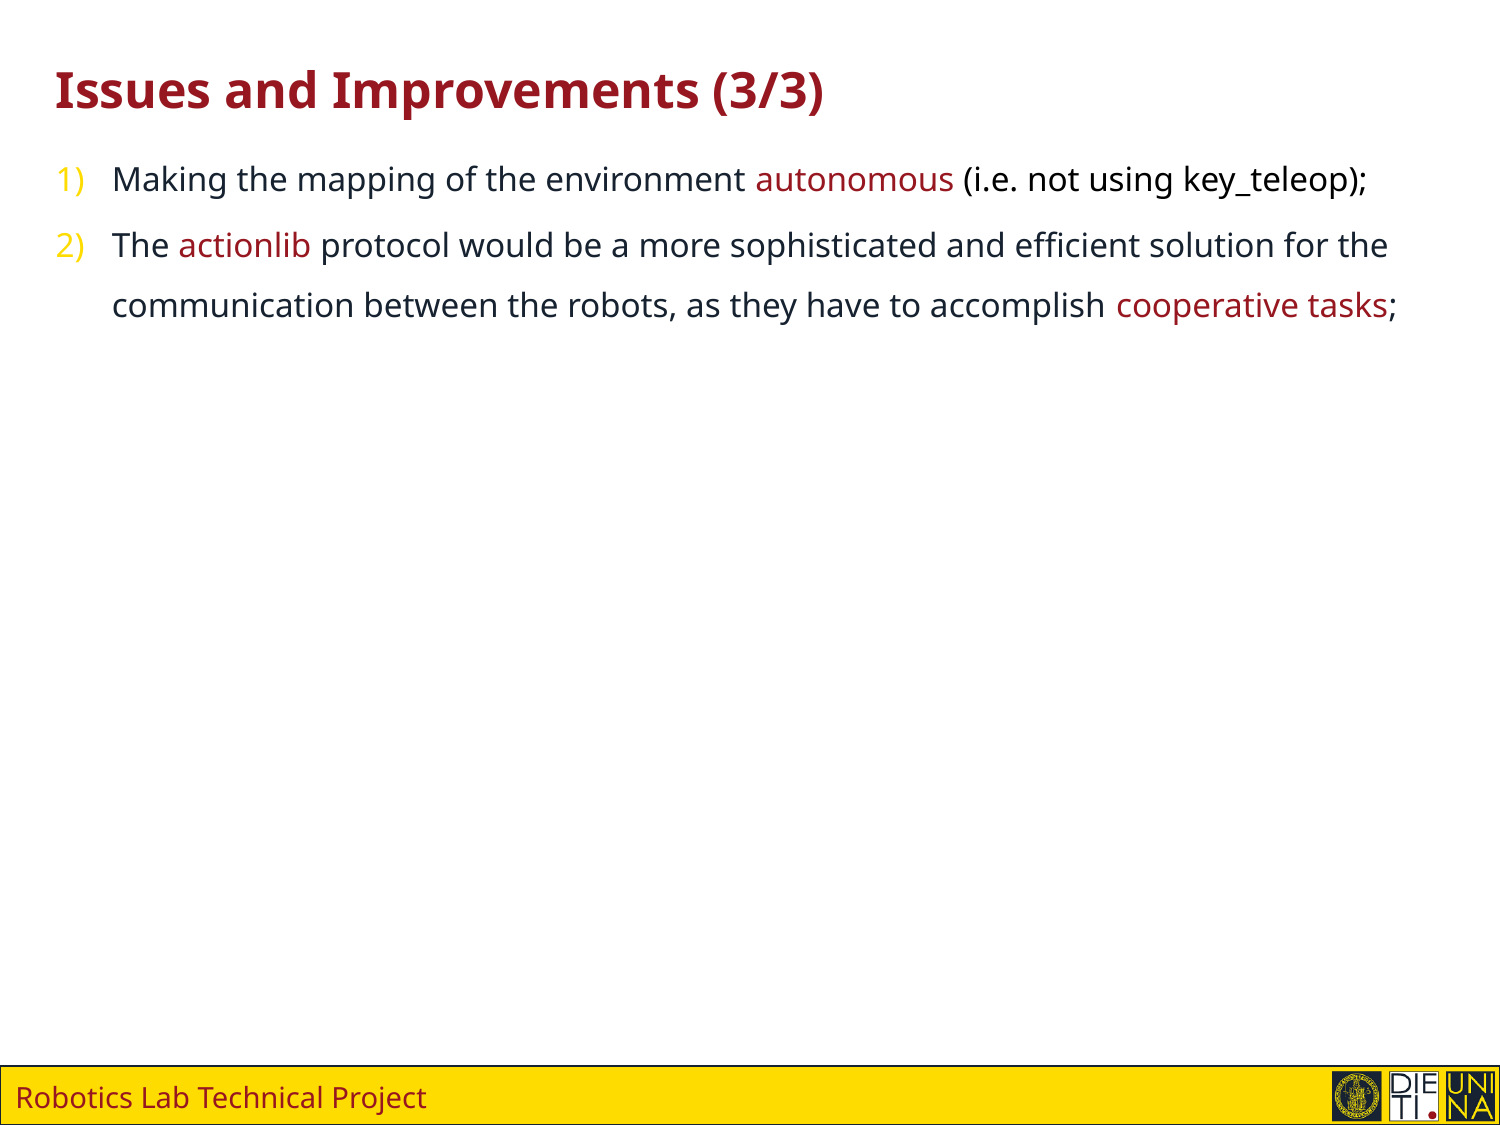

Issues and Improvements (3/3)
Making the mapping of the environment autonomous (i.e. not using key_teleop);
The actionlib protocol would be a more sophisticated and efficient solution for the communication between the robots, as they have to accomplish cooperative tasks;
Robotics Lab Technical Project